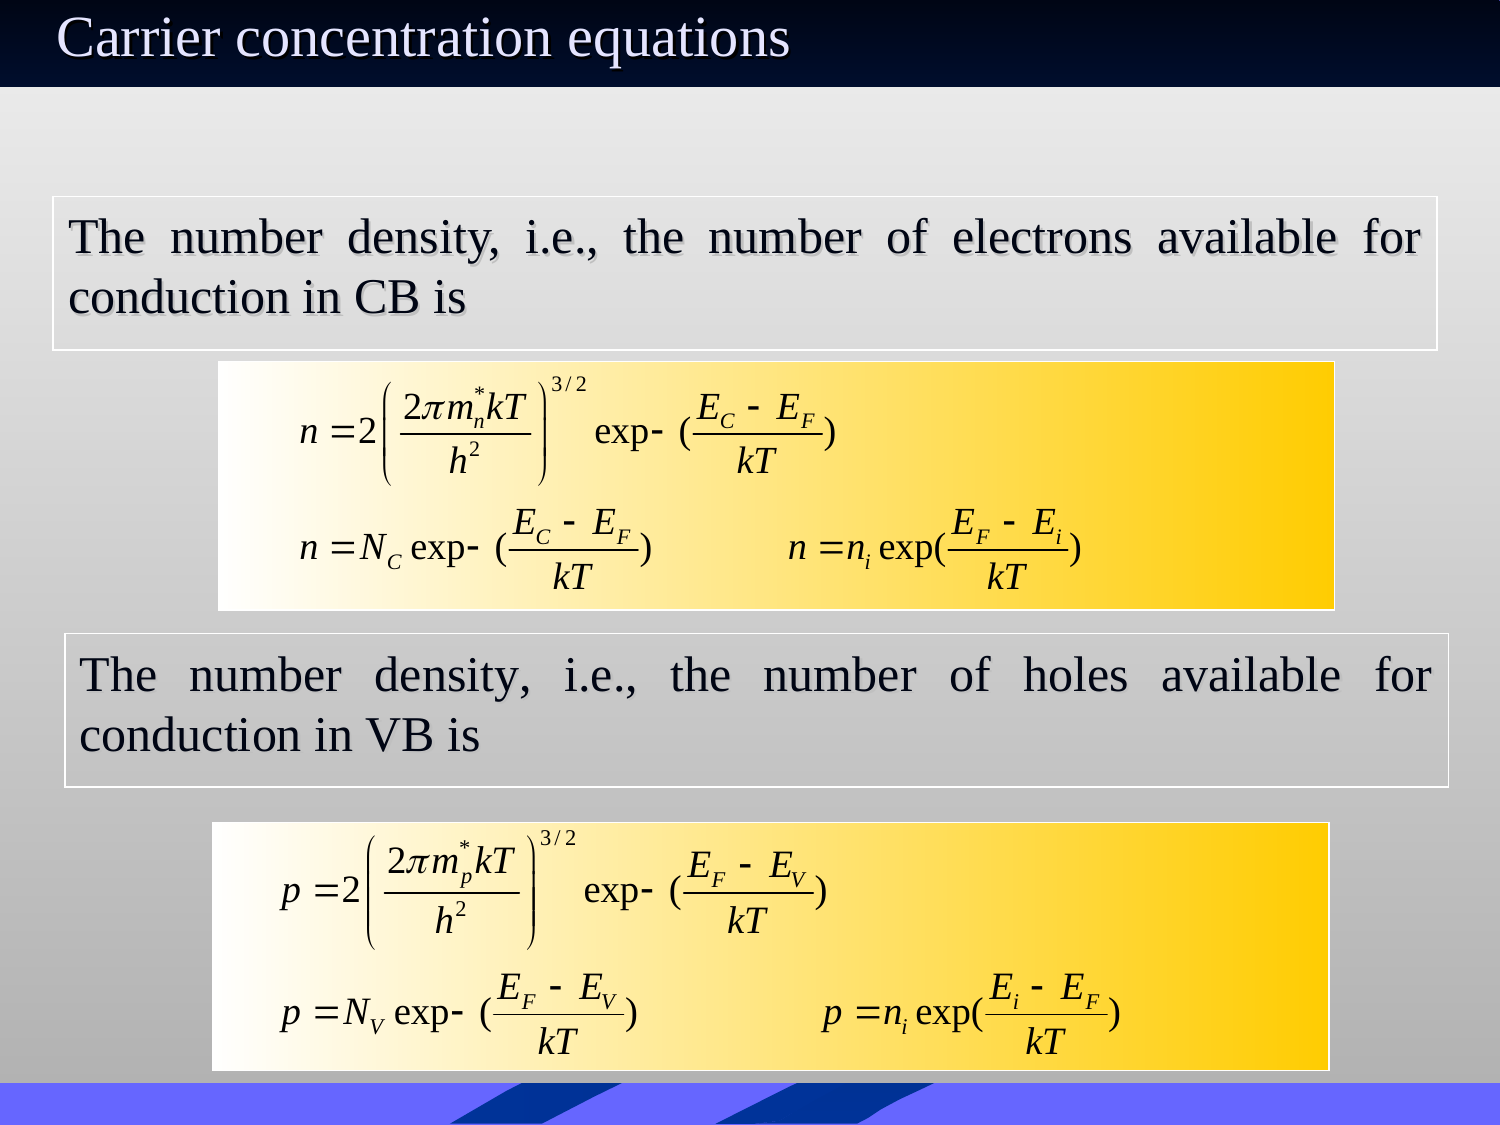

# Carrier concentration equations
The number density, i.e., the number of electrons available for conduction in CB is
The number density, i.e., the number of holes available for conduction in VB is